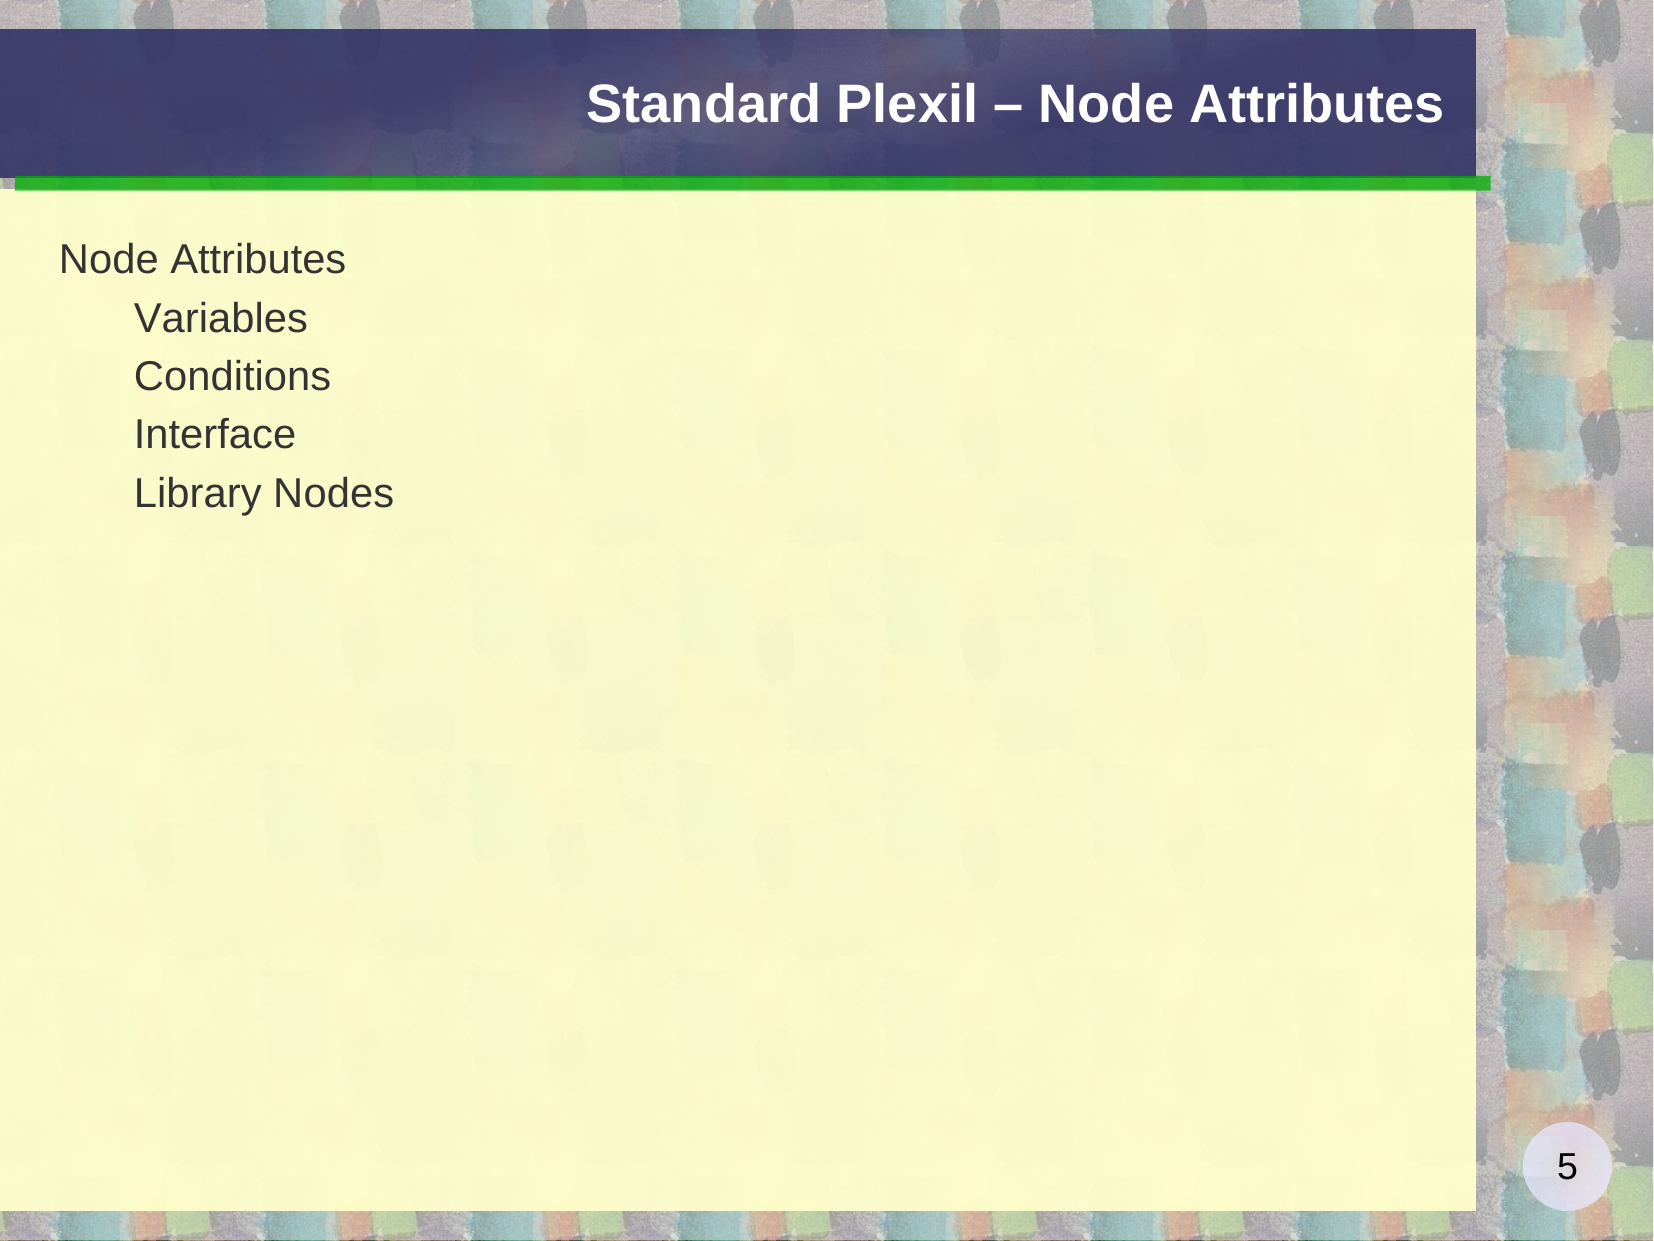

# Standard Plexil – Node Attributes
Node Attributes
Variables
Conditions
Interface
Library Nodes